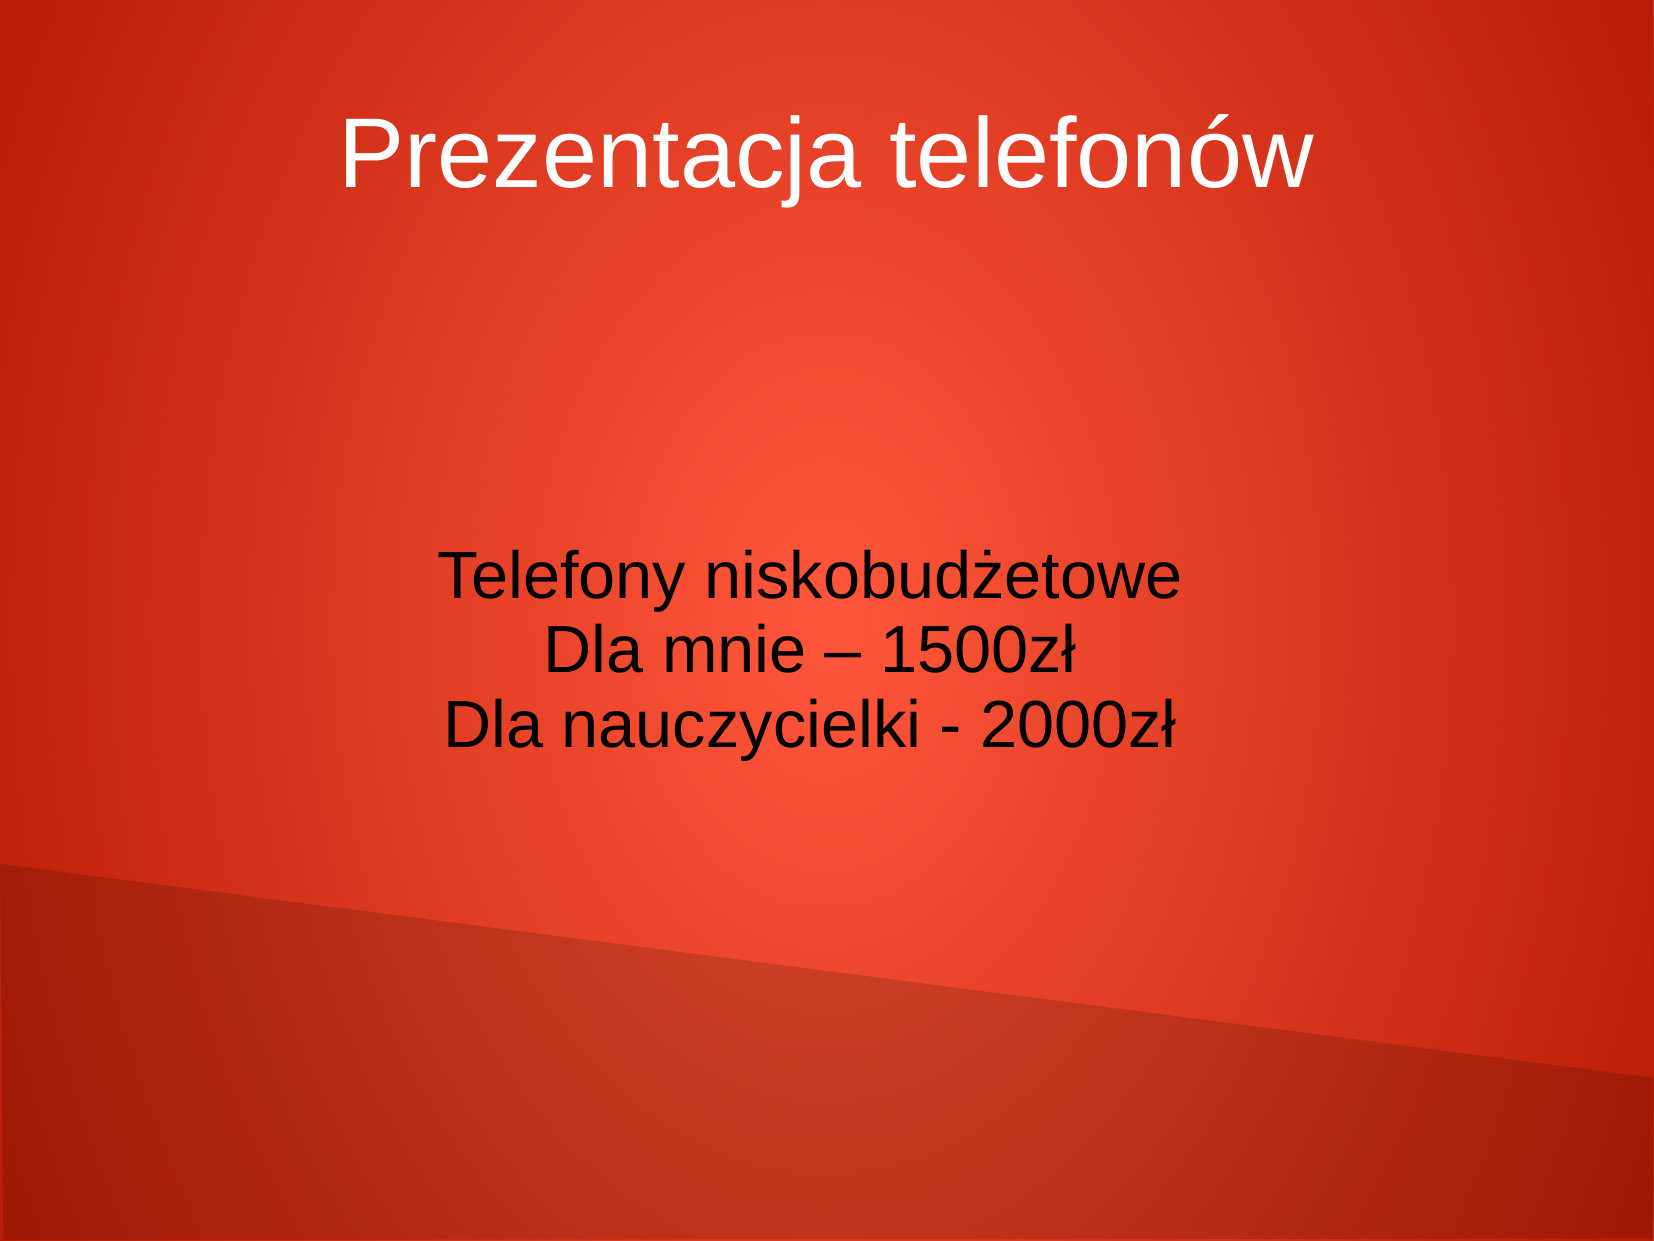

# Prezentacja telefonów
Telefony niskobudżetowe
Dla mnie – 1500zł
Dla nauczycielki - 2000zł